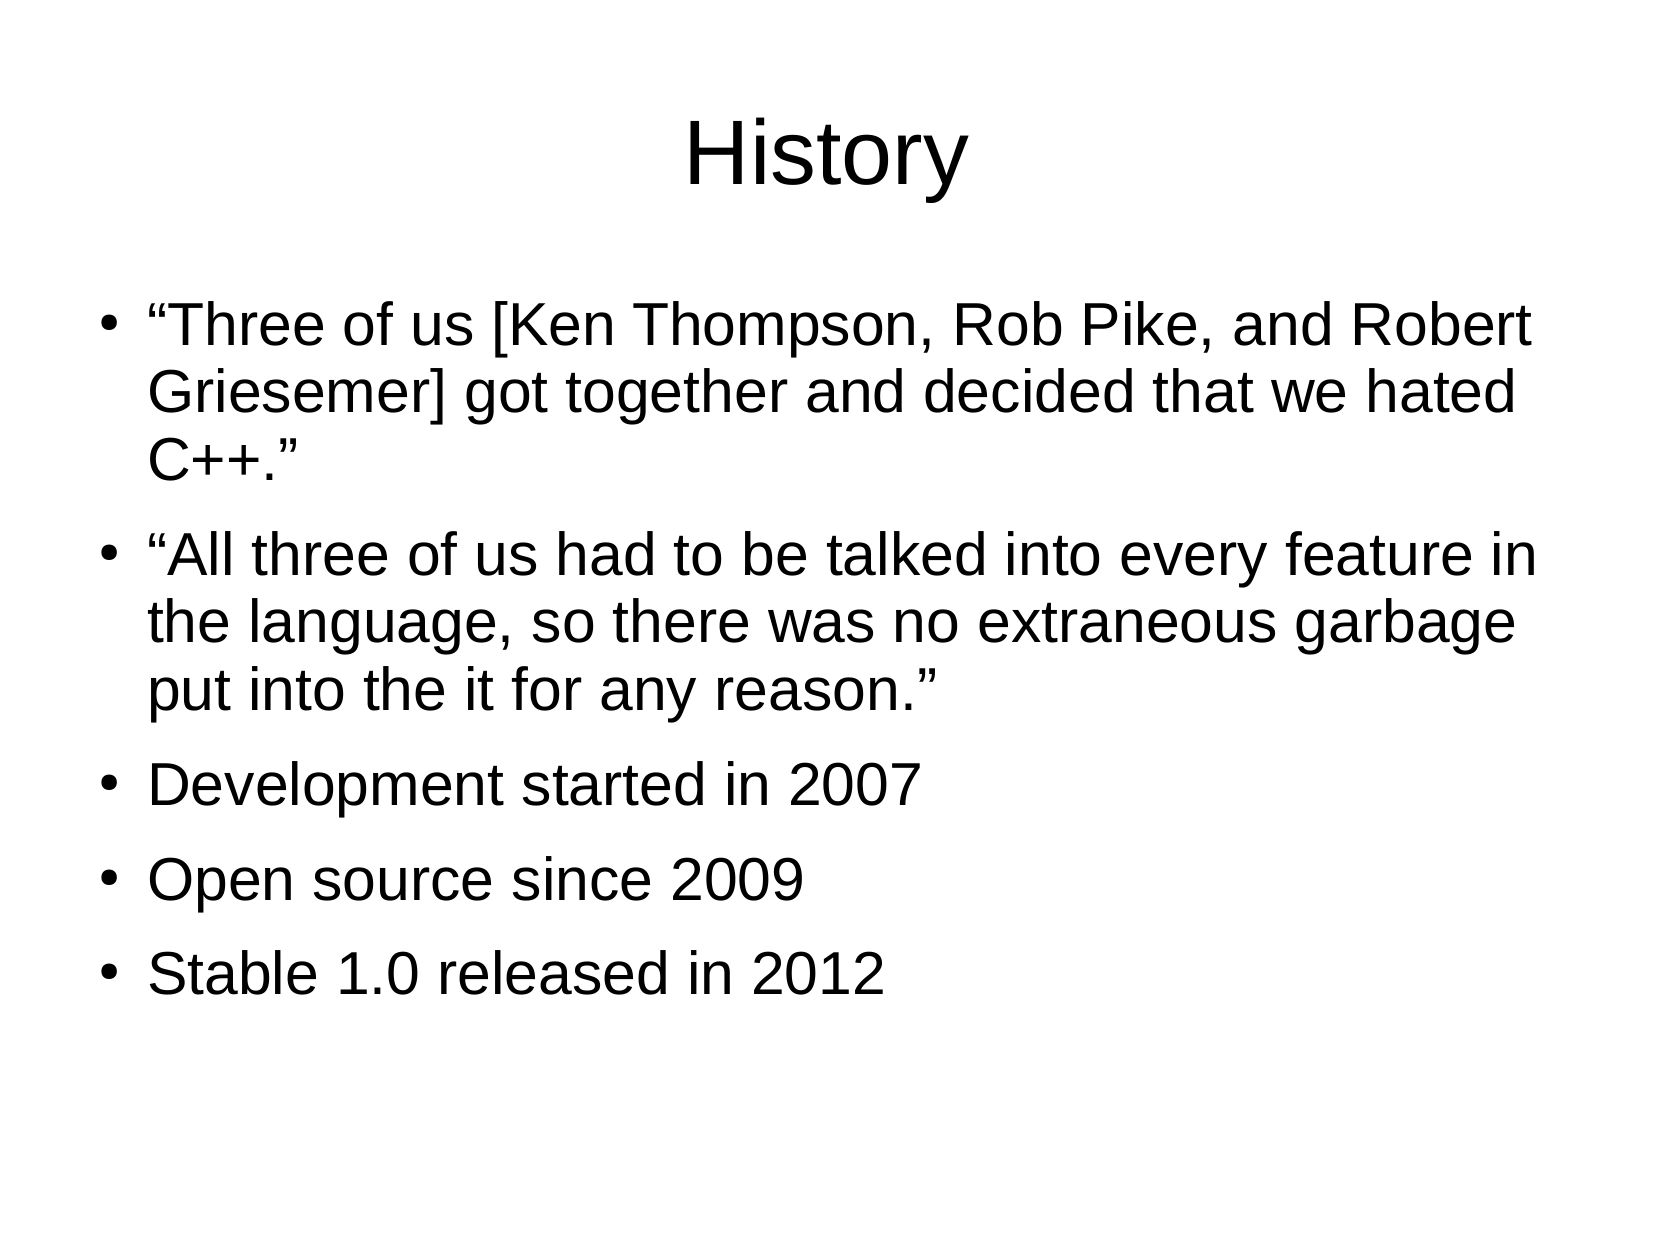

# History
“Three of us [Ken Thompson, Rob Pike, and Robert Griesemer] got together and decided that we hated C++.”
“All three of us had to be talked into every feature in the language, so there was no extraneous garbage put into the it for any reason.”
Development started in 2007
Open source since 2009
Stable 1.0 released in 2012